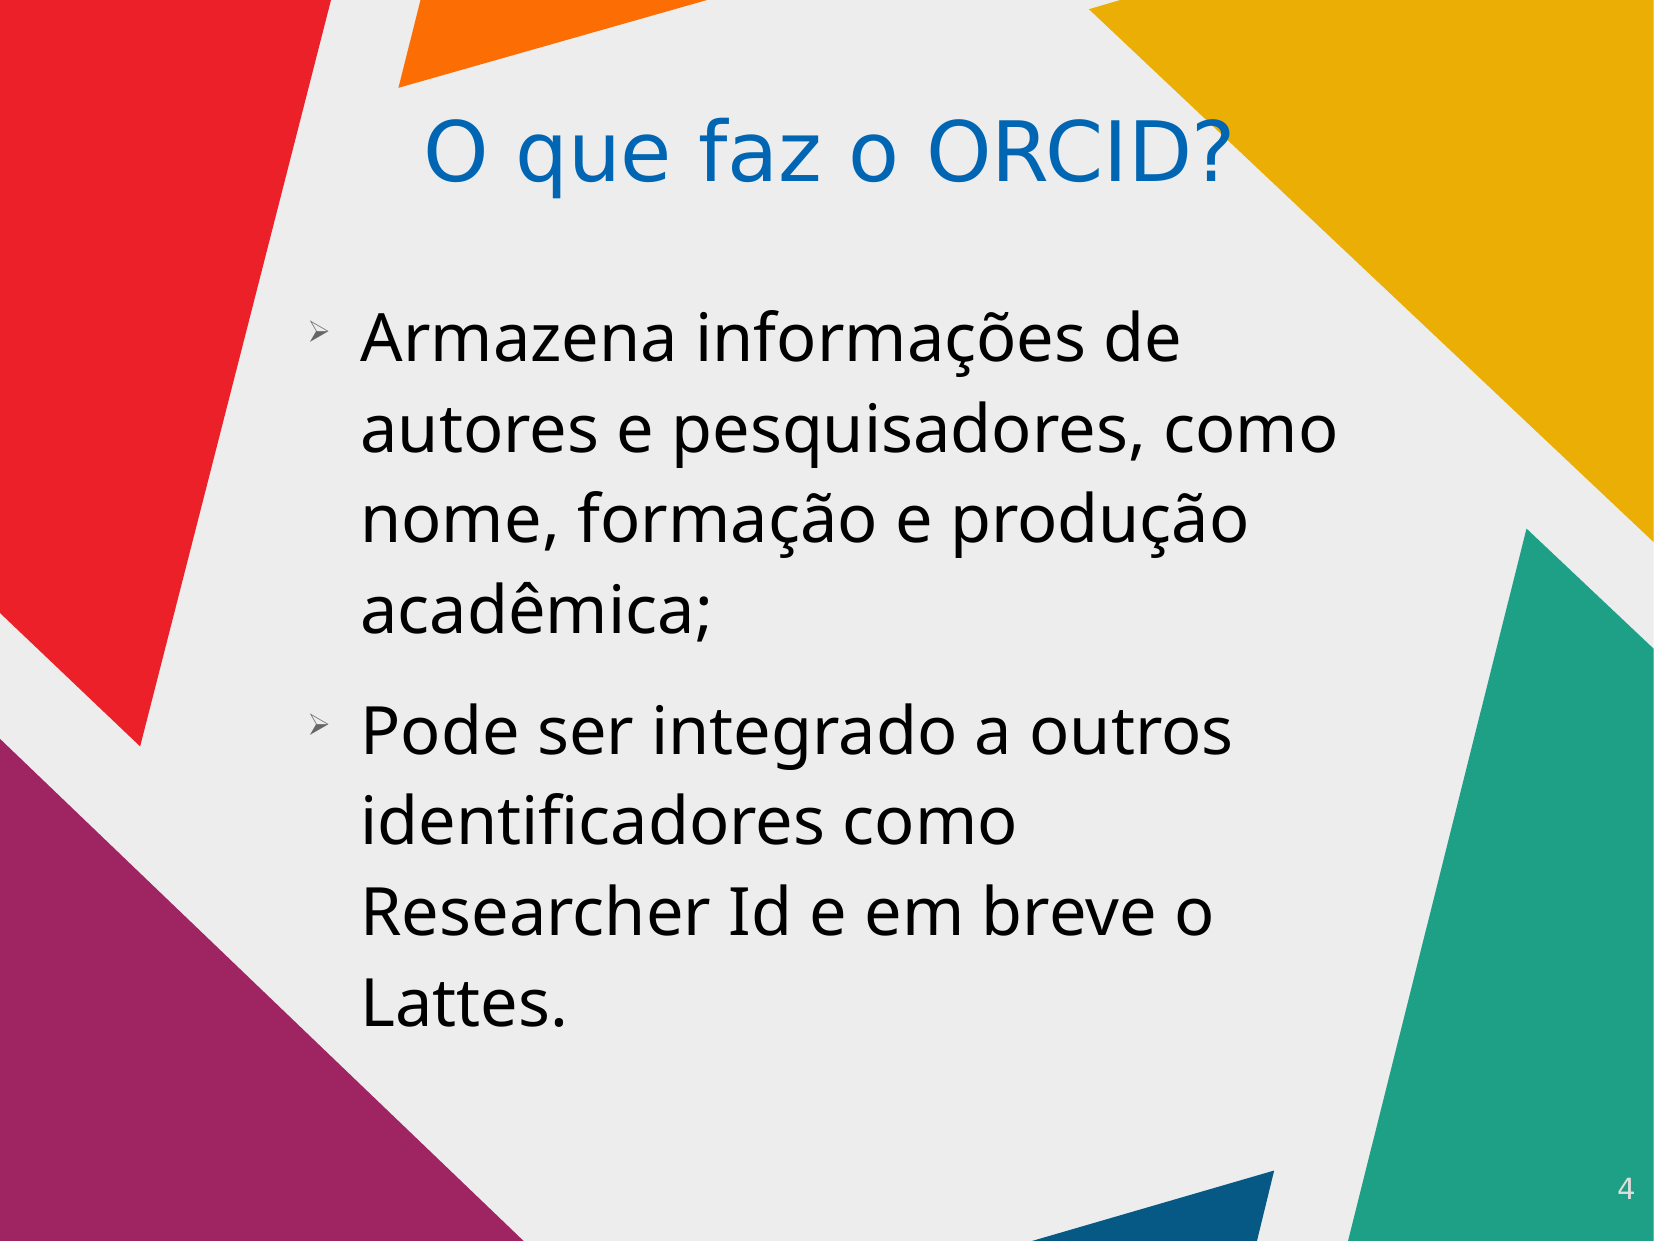

# O que faz o ORCID?
Armazena informações de autores e pesquisadores, como nome, formação e produção acadêmica;
Pode ser integrado a outros identificadores como Researcher Id e em breve o Lattes.
4